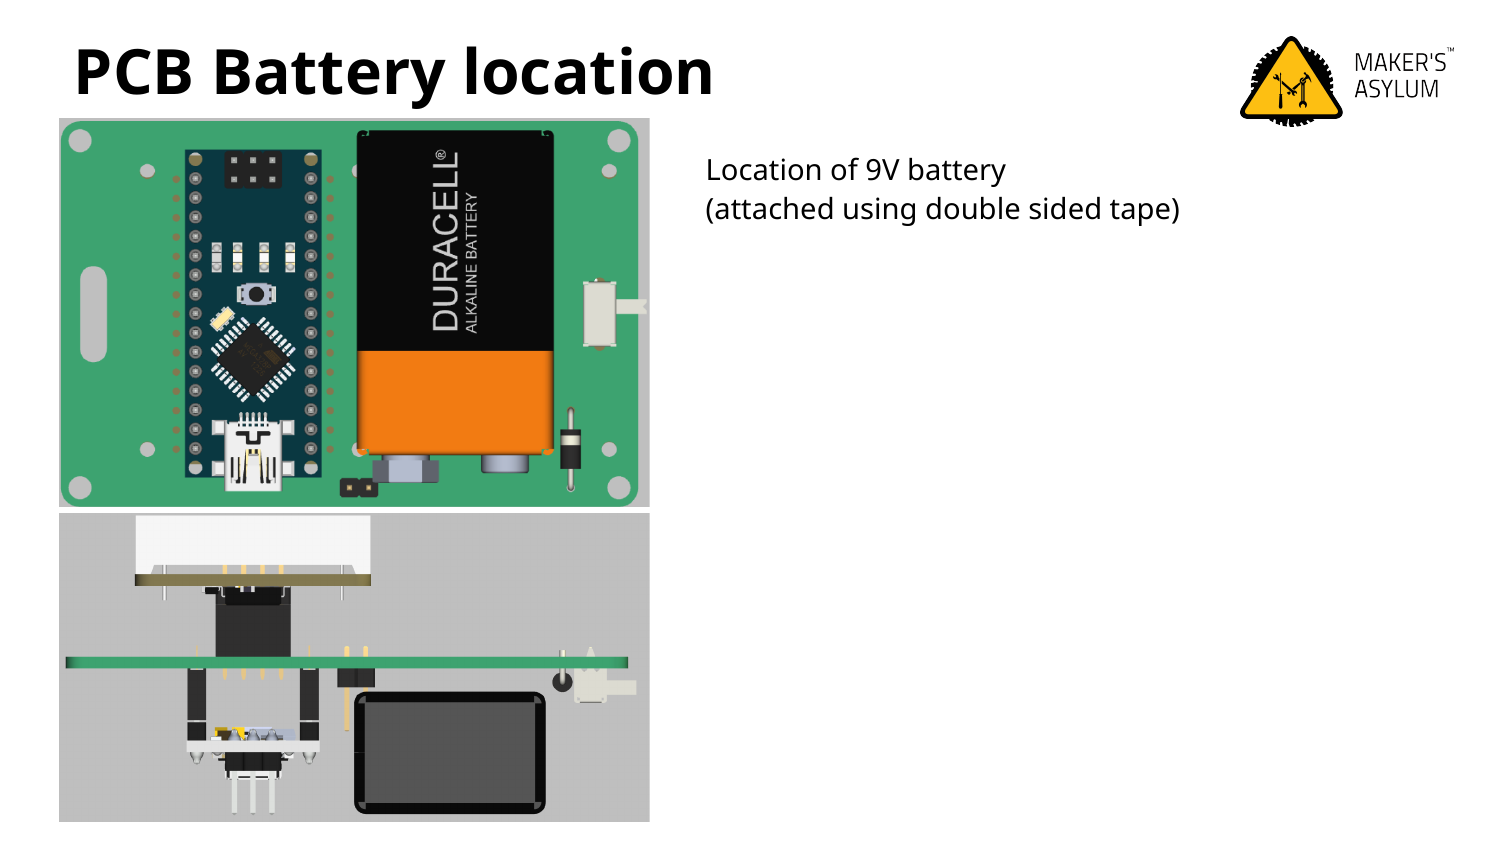

PCB Battery location
Location of 9V battery
(attached using double sided tape)